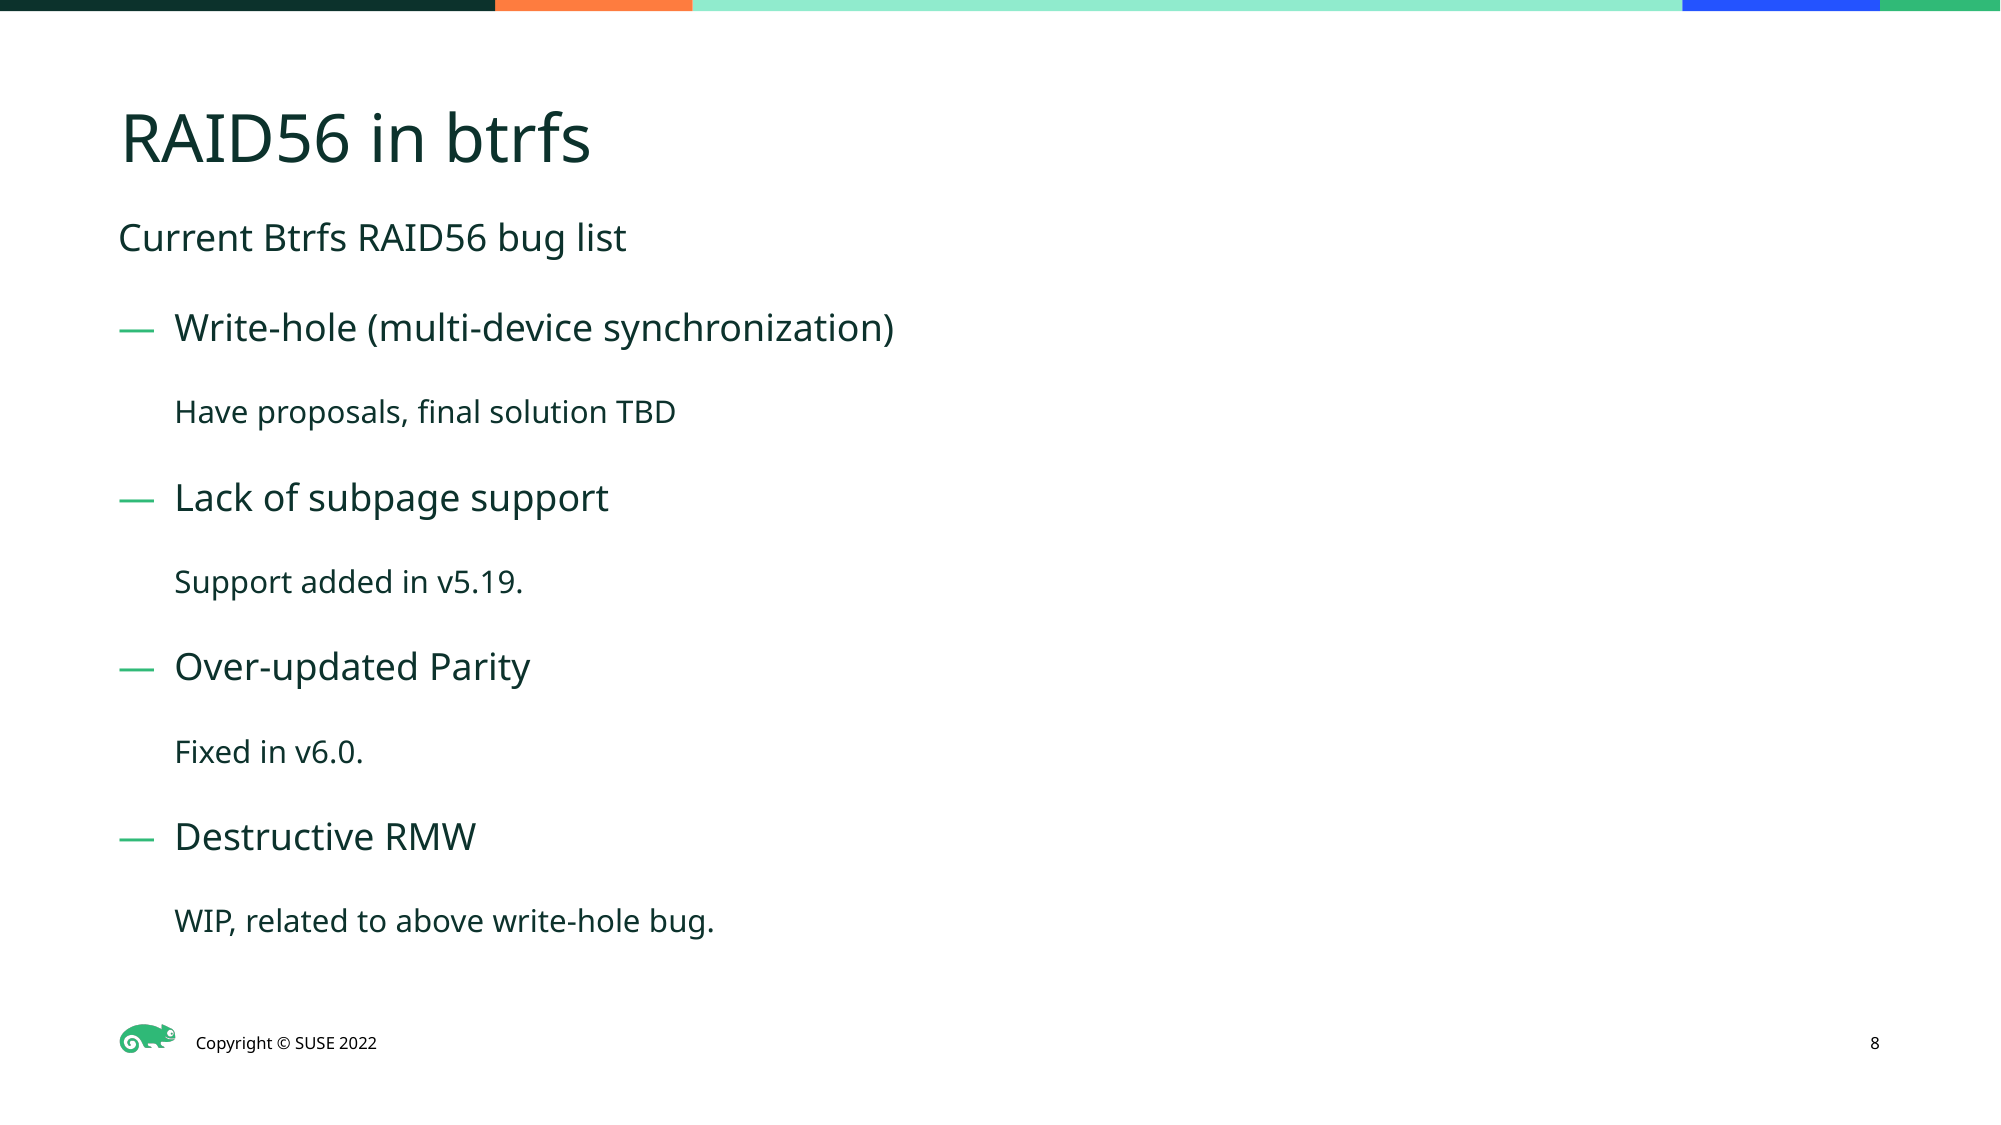

# RAID56 in btrfs
Current Btrfs RAID56 bug list
Write-hole (multi-device synchronization)
Have proposals, final solution TBD
Lack of subpage support
Support added in v5.19.
Over-updated Parity
Fixed in v6.0.
Destructive RMW
WIP, related to above write-hole bug.
8